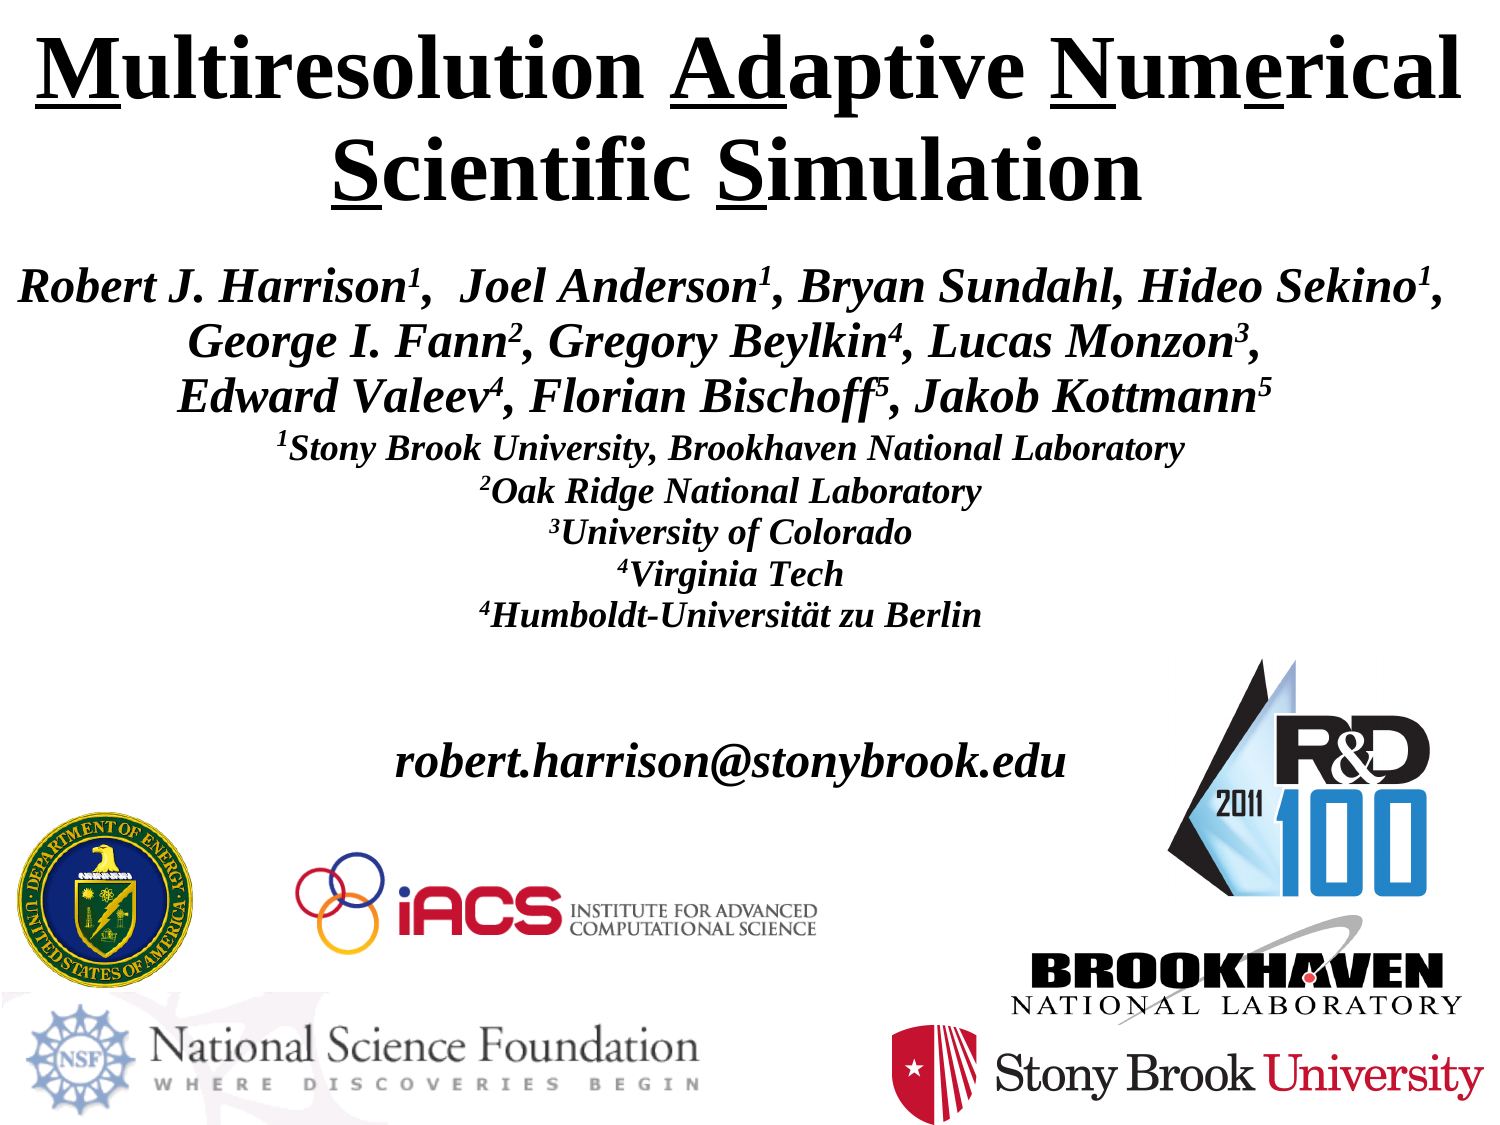

# Multiresolution Adaptive Numerical Scientific Simulation
Robert J. Harrison1, Joel Anderson1, Bryan Sundahl, Hideo Sekino1,
George I. Fann2, Gregory Beylkin4, Lucas Monzon3,
Edward Valeev4, Florian Bischoff5, Jakob Kottmann5
1Stony Brook University, Brookhaven National Laboratory
2Oak Ridge National Laboratory
3University of Colorado
4Virginia Tech
4Humboldt-Universität zu Berlin
robert.harrison@stonybrook.edu